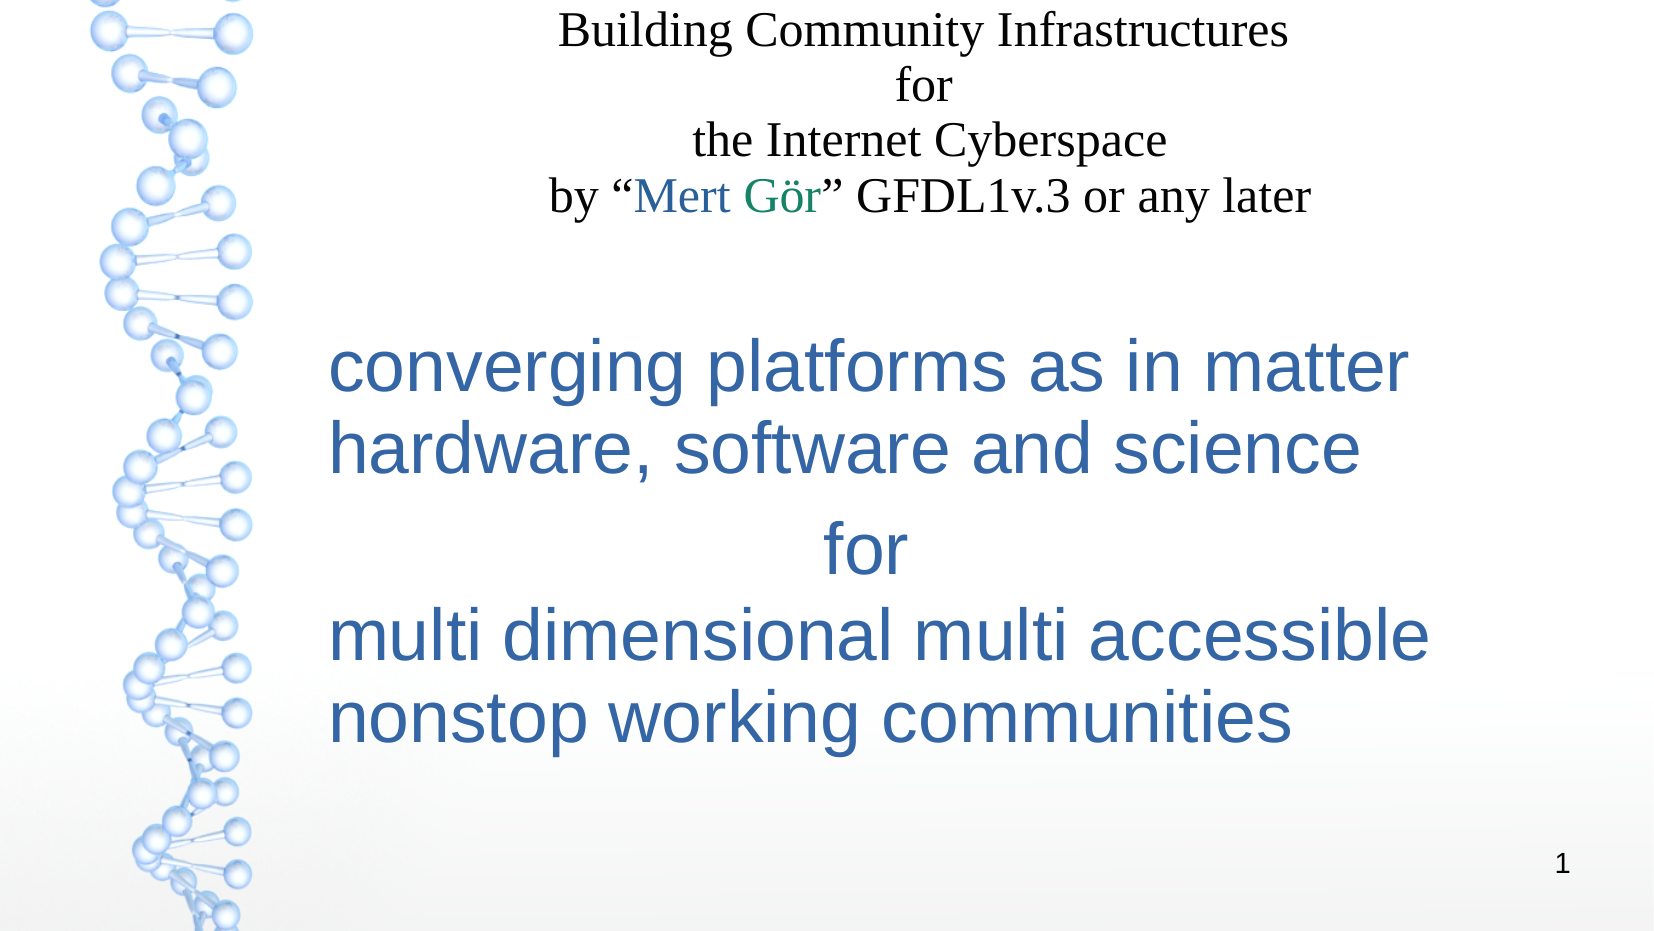

# Building Community Infrastructures for the Internet Cyberspace by “Mert Gör” GFDL1v.3 or any later
converging platforms as in matter hardware, software and science
 for
multi dimensional multi accessible nonstop working communities
1